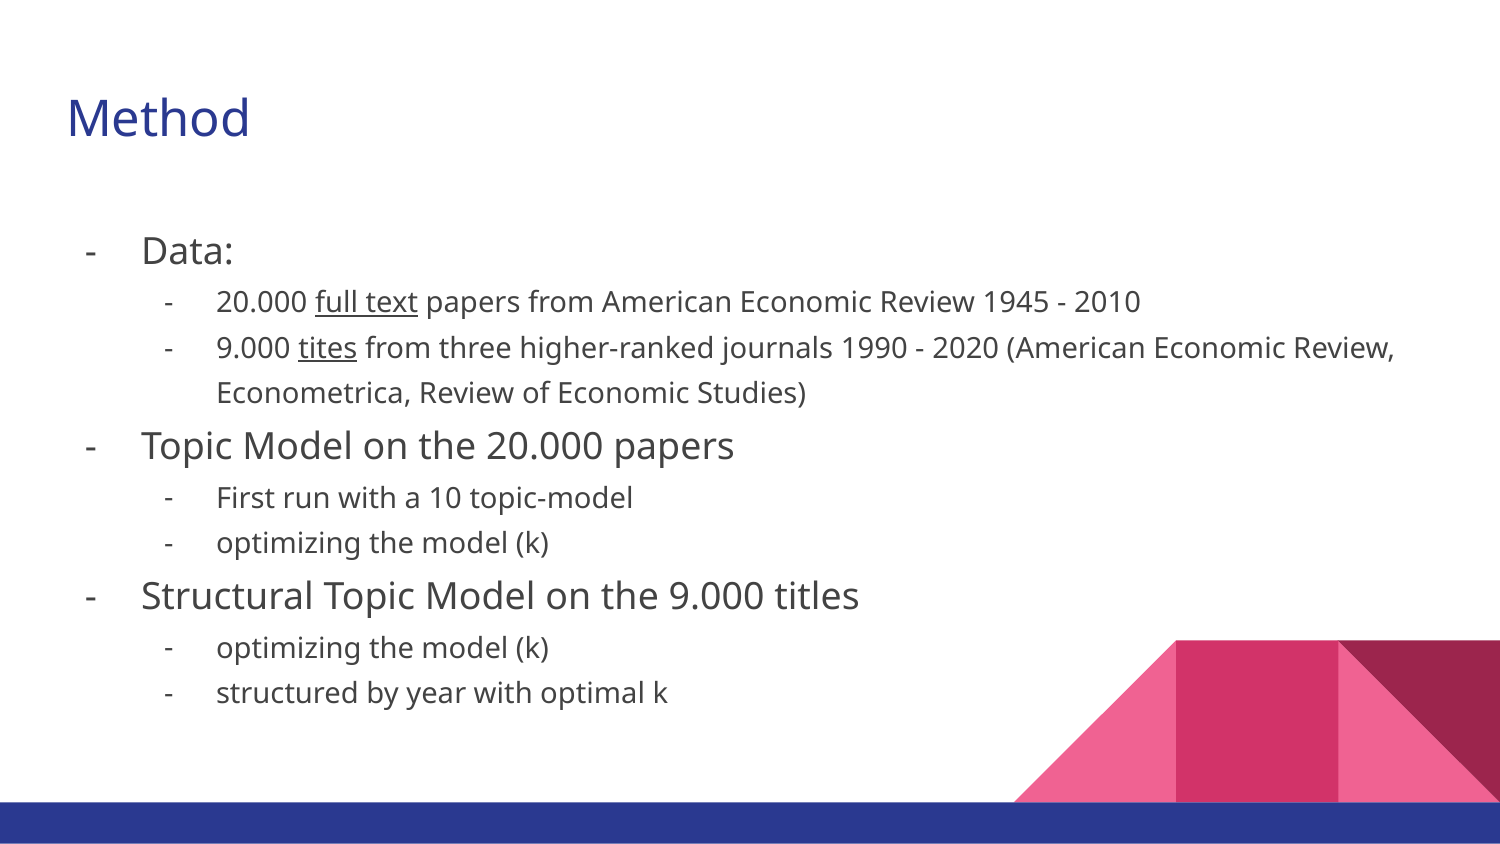

# Method
Data:
20.000 full text papers from American Economic Review 1945 - 2010
9.000 tites from three higher-ranked journals 1990 - 2020 (American Economic Review, Econometrica, Review of Economic Studies)
Topic Model on the 20.000 papers
First run with a 10 topic-model
optimizing the model (k)
Structural Topic Model on the 9.000 titles
optimizing the model (k)
structured by year with optimal k